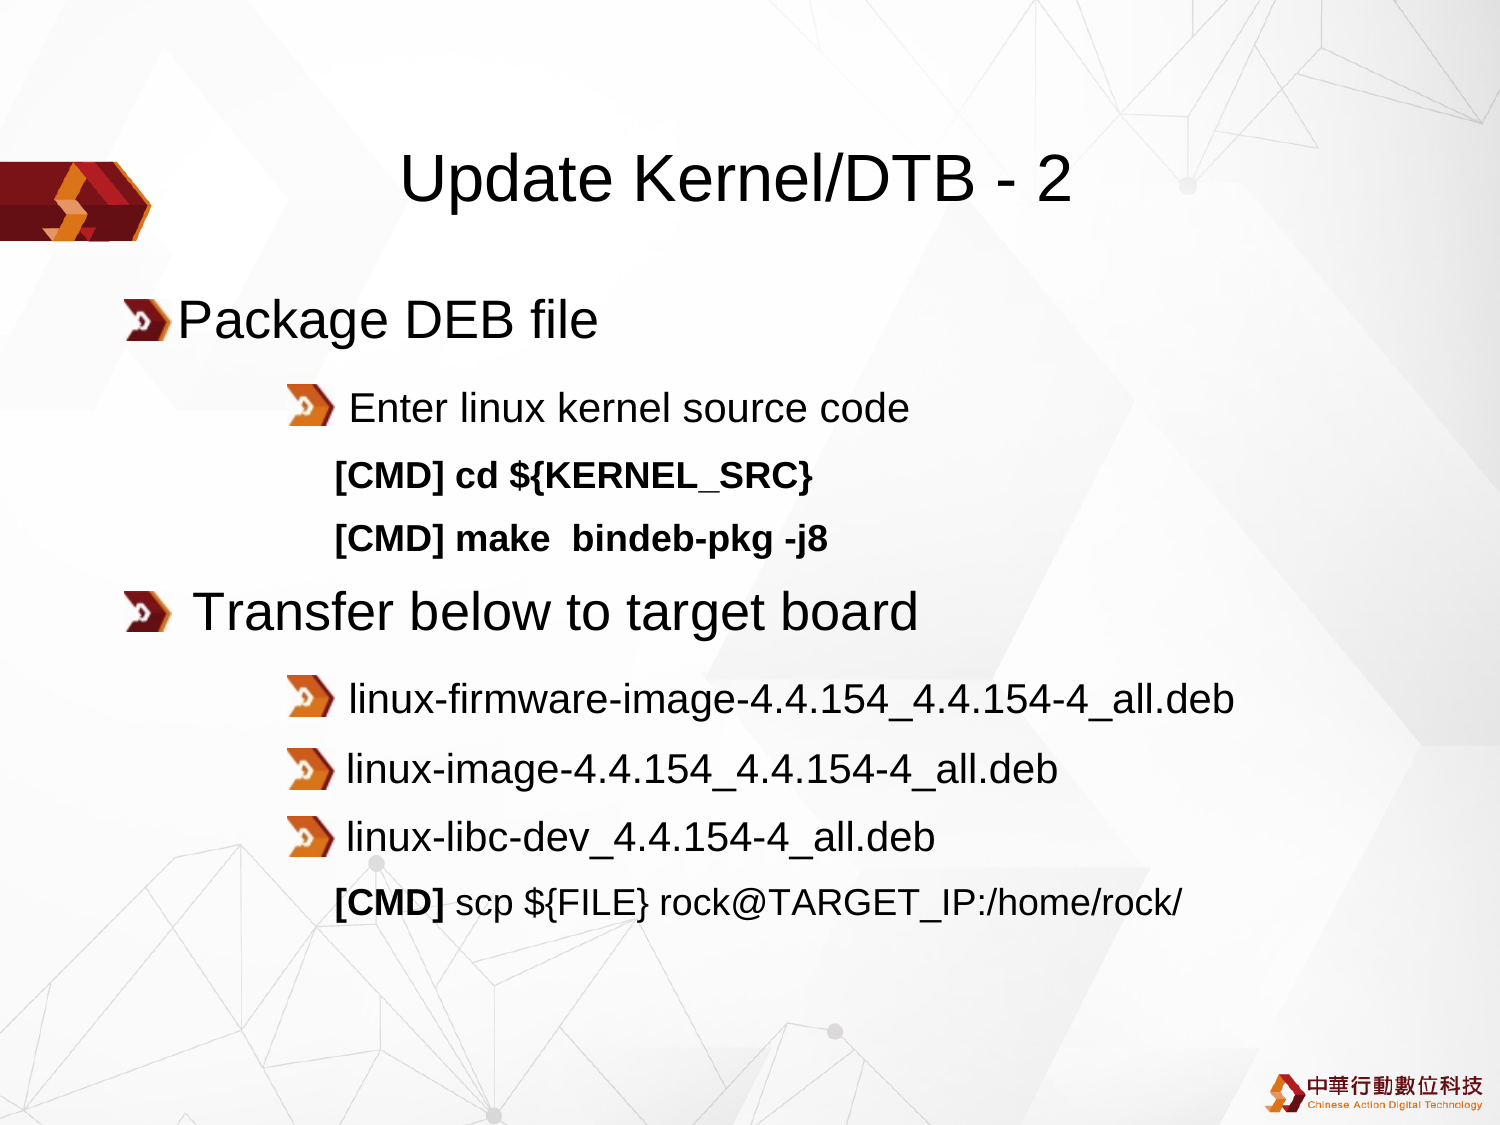

# Update Kernel/DTB - 2
Package DEB file
 Enter linux kernel source code
[CMD] cd ${KERNEL_SRC}
[CMD] make bindeb-pkg -j8
 Transfer below to target board
 linux-firmware-image-4.4.154_4.4.154-4_all.deb
 linux-image-4.4.154_4.4.154-4_all.deb
 linux-libc-dev_4.4.154-4_all.deb
[CMD] scp ${FILE} rock@TARGET_IP:/home/rock/